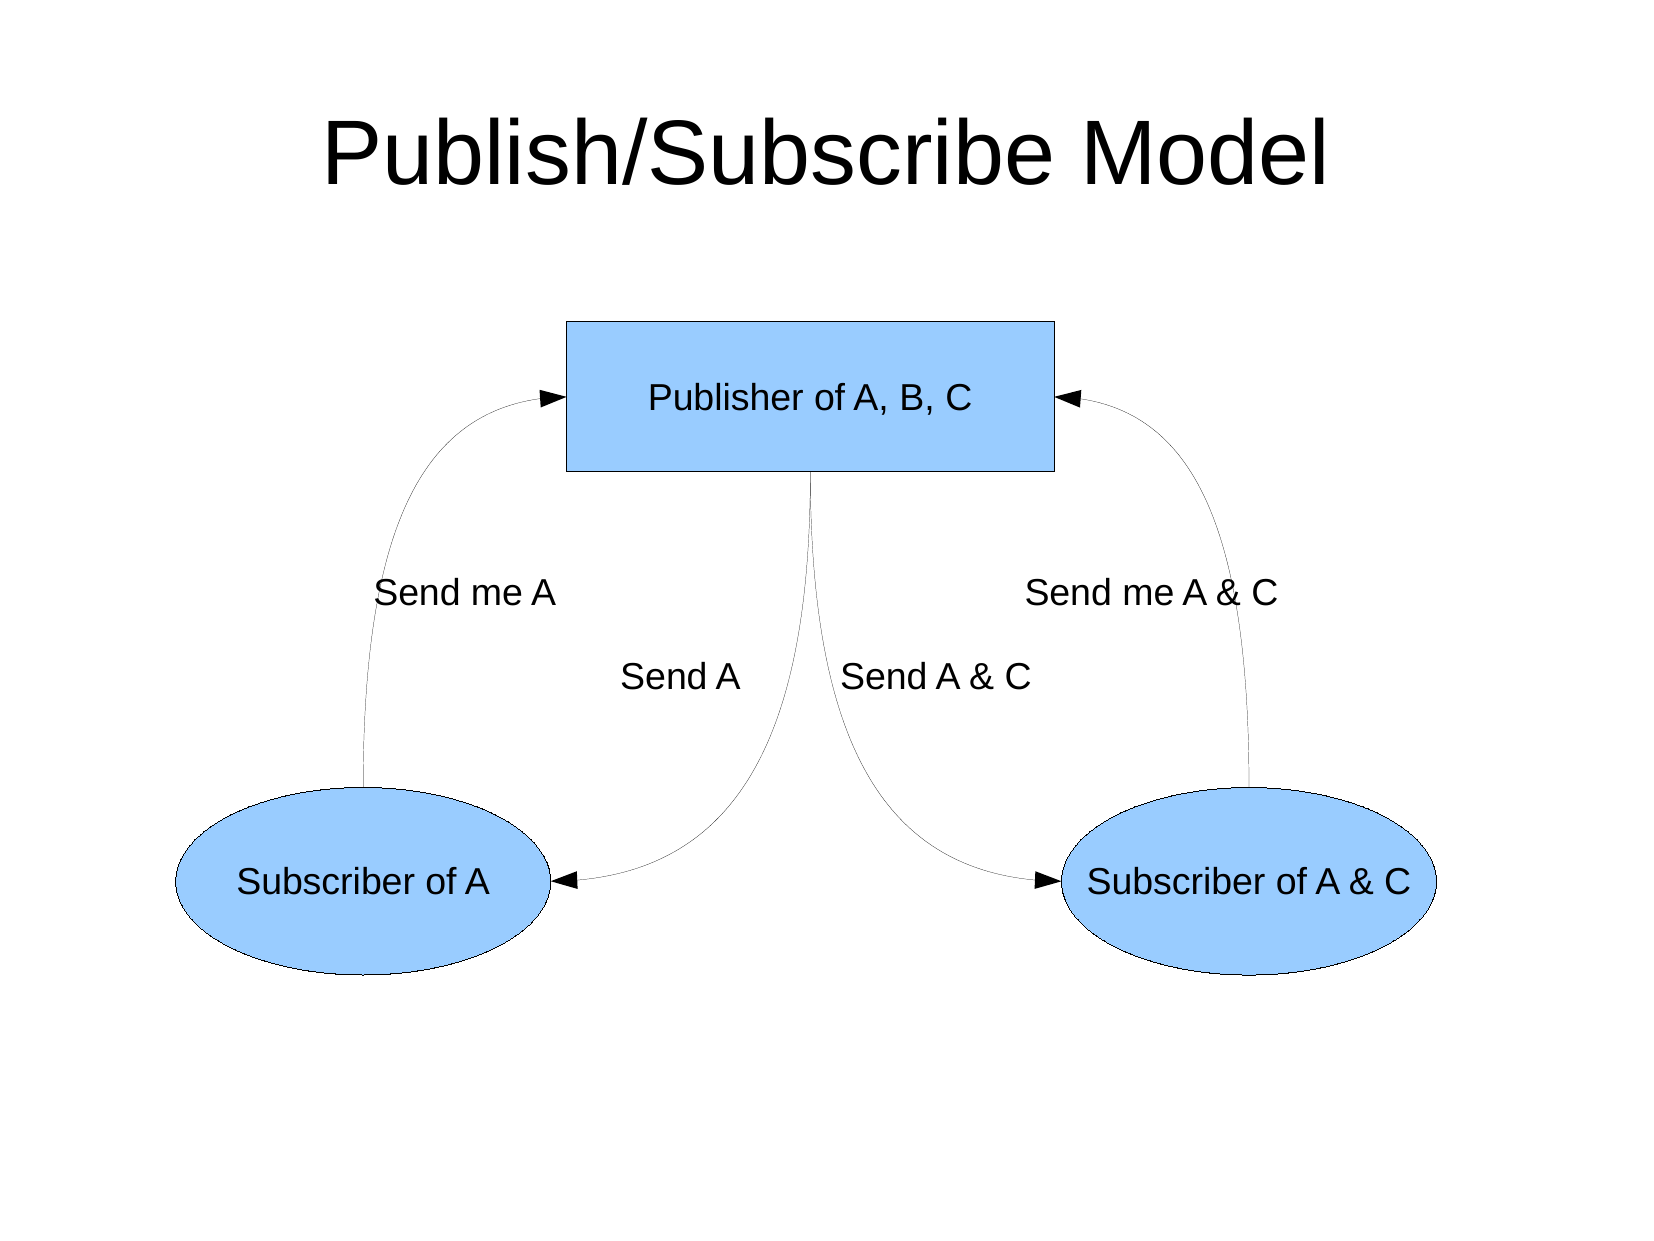

# Publish/Subscribe Model
Publisher of A, B, C
Subscriber of A
Subscriber of A & C